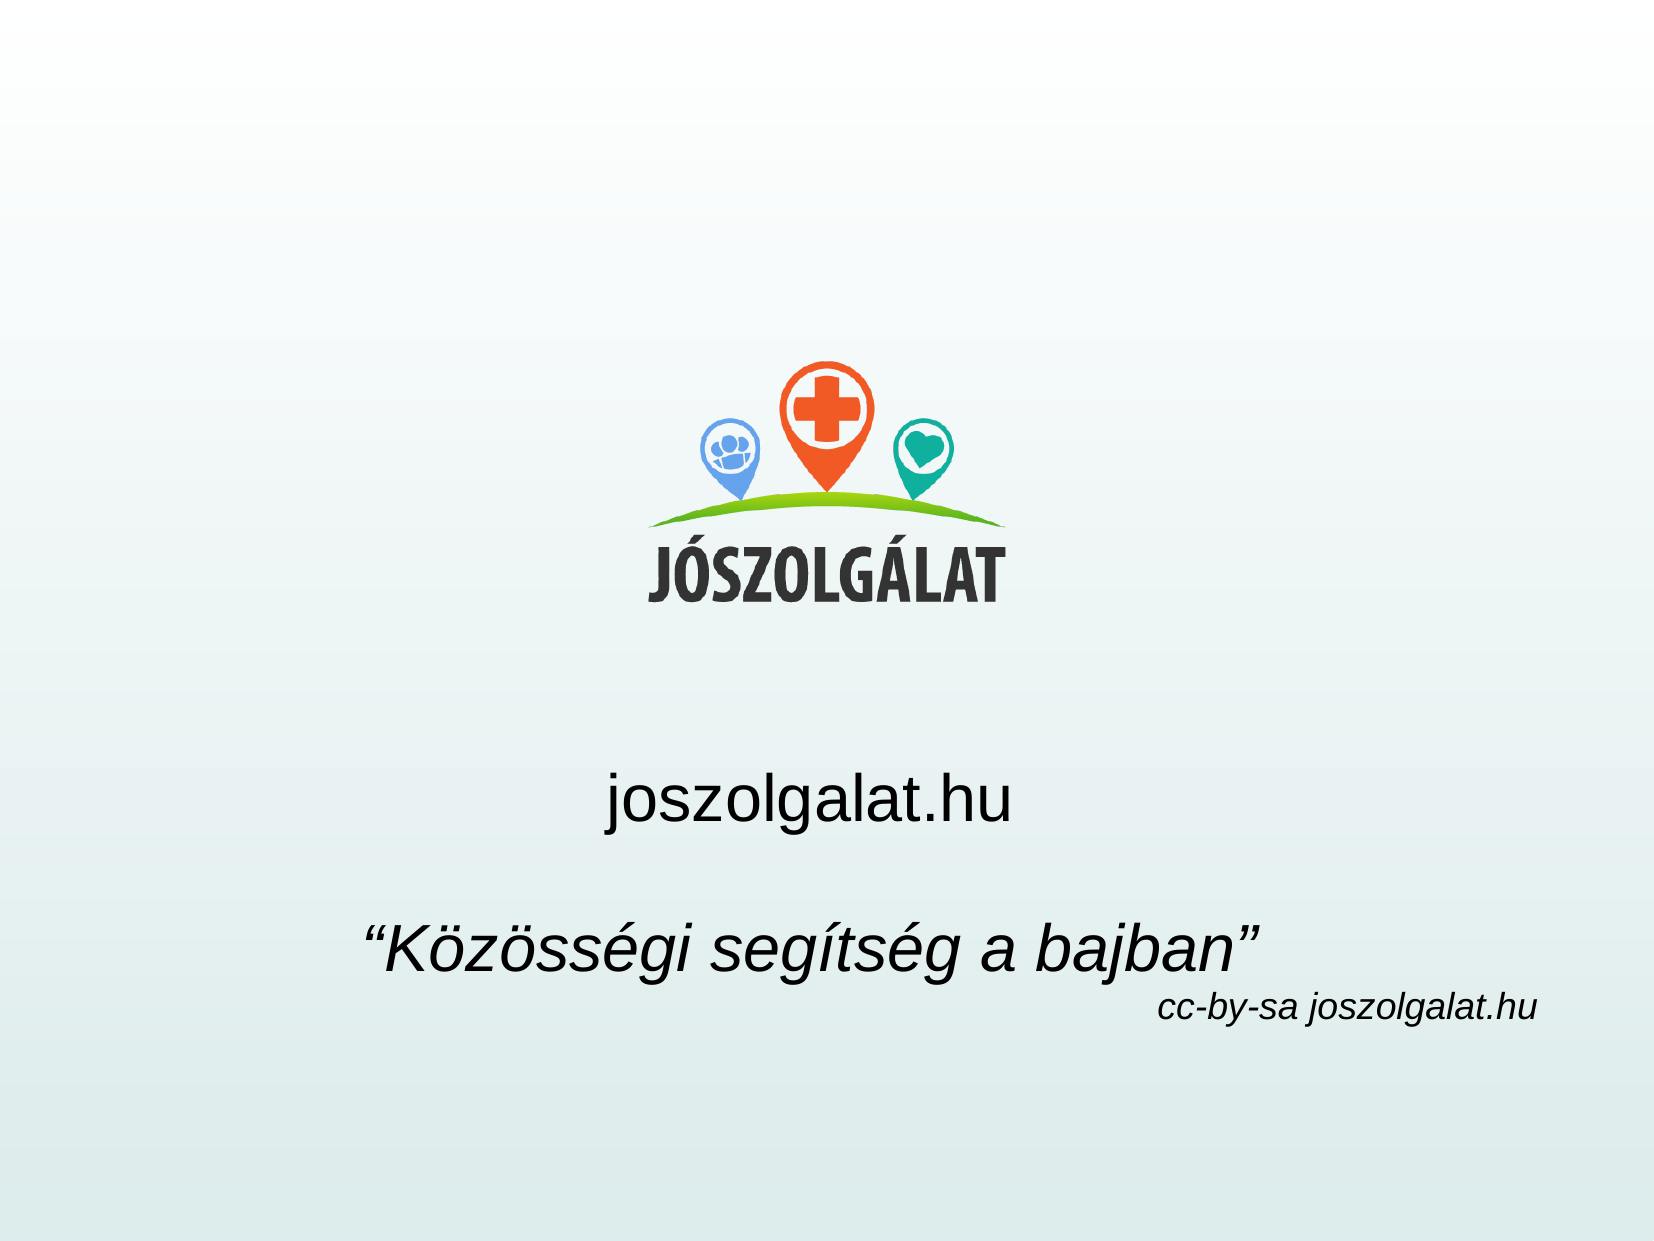

# joszolgalat.hu
“Közösségi segítség a bajban”
cc-by-sa joszolgalat.hu